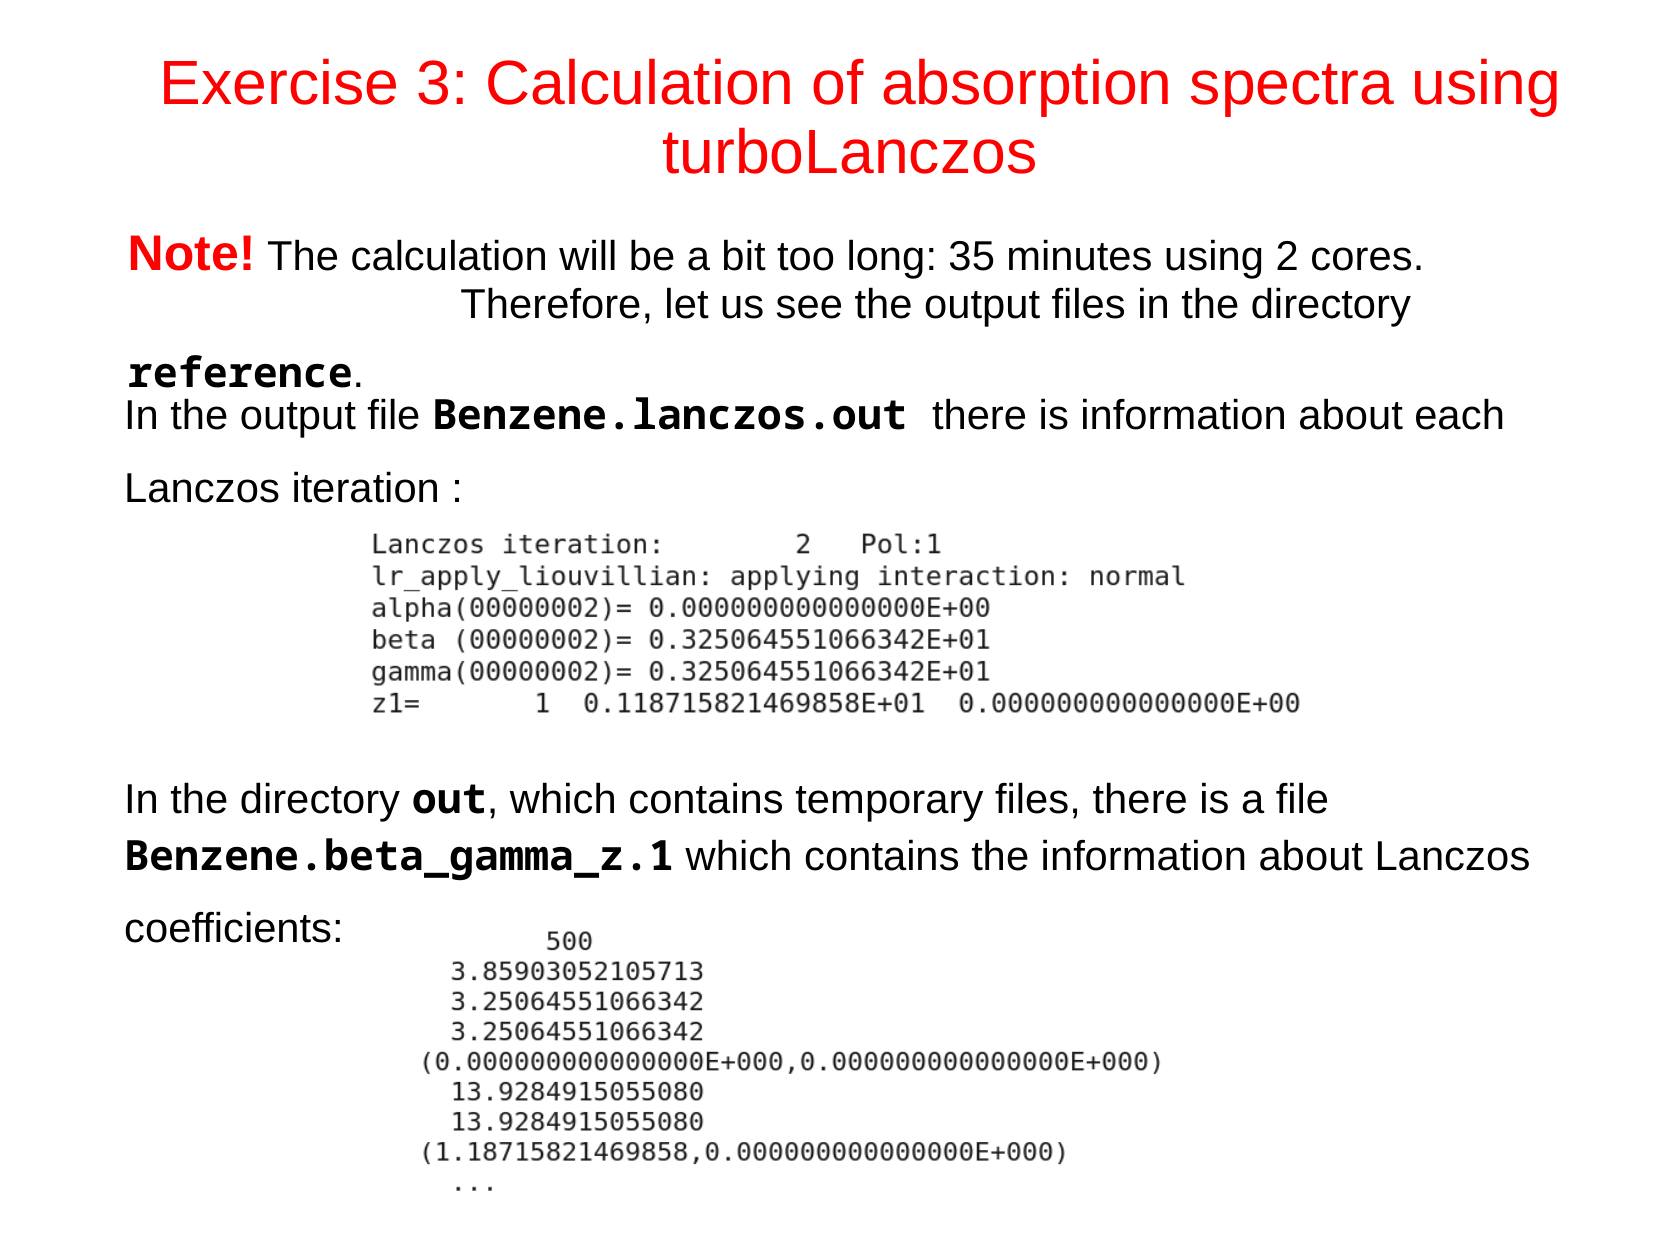

Exercise 3: Calculation of absorption spectra using turboLanczos
Note! The calculation will be a bit too long: 35 minutes using 2 cores. Therefore, let us see the output files in the directory reference.
# In the output file Benzene.lanczos.out there is information about each Lanczos iteration :
In the directory out, which contains temporary files, there is a file Benzene.beta_gamma_z.1 which contains the information about Lanczos coefficients: